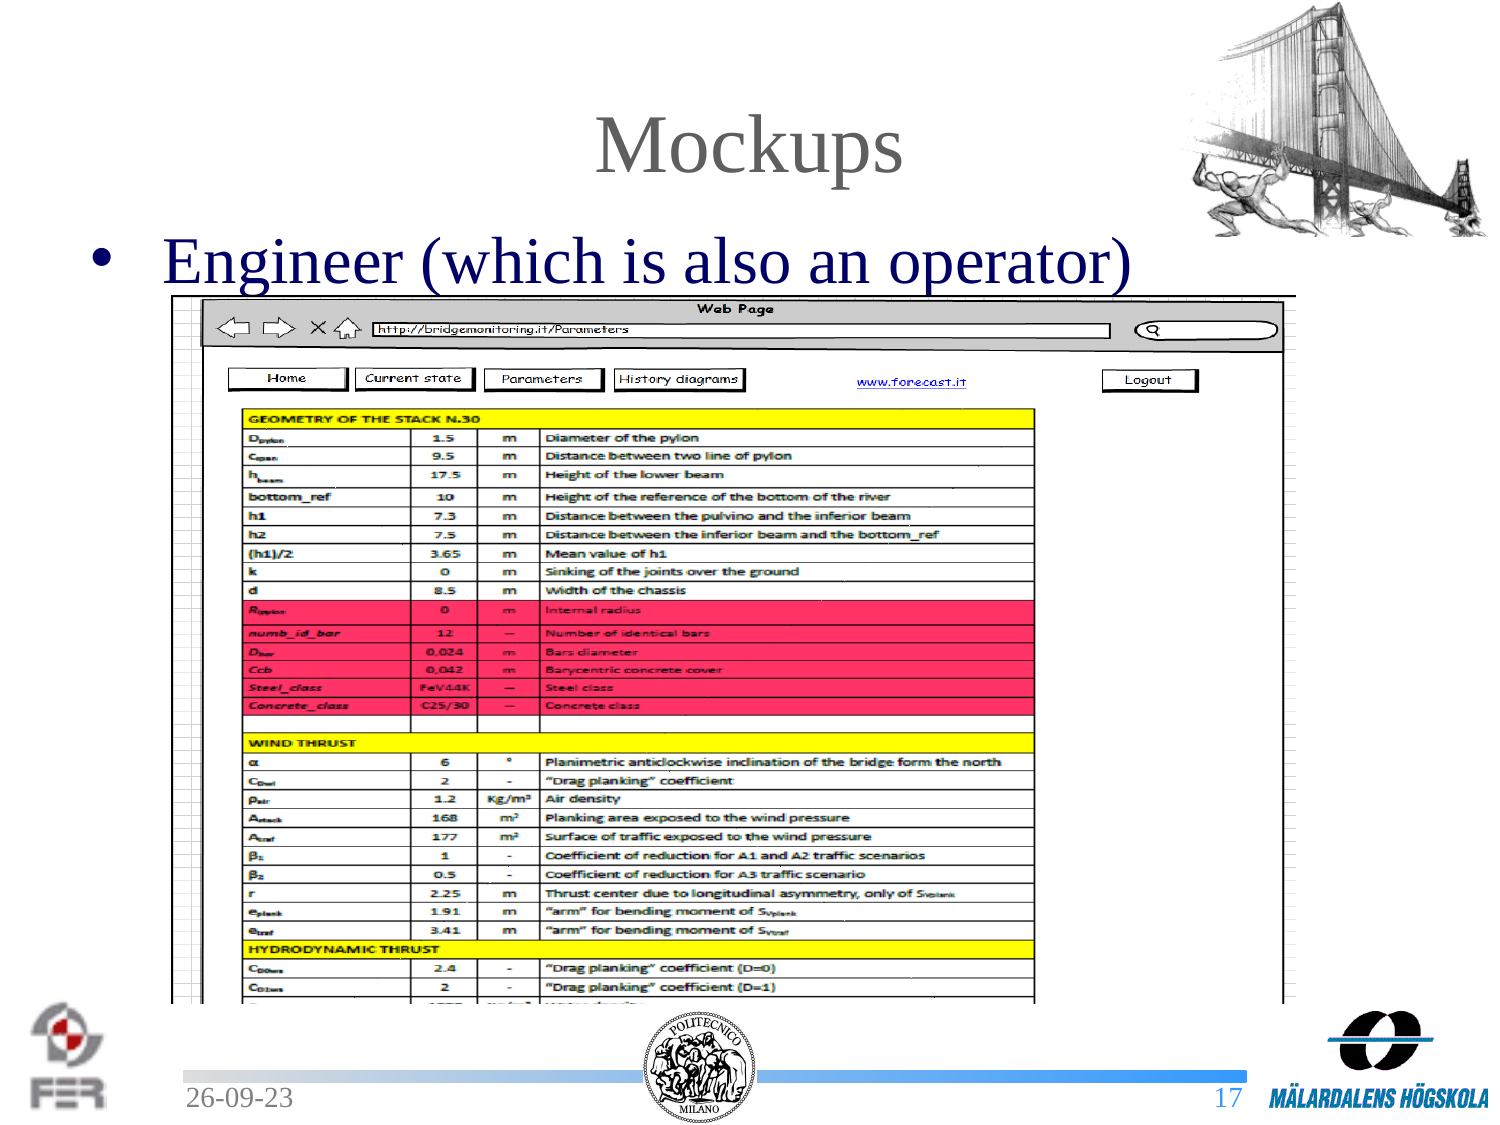

# Mockups
 Engineer (which is also an operator)
26-08-21